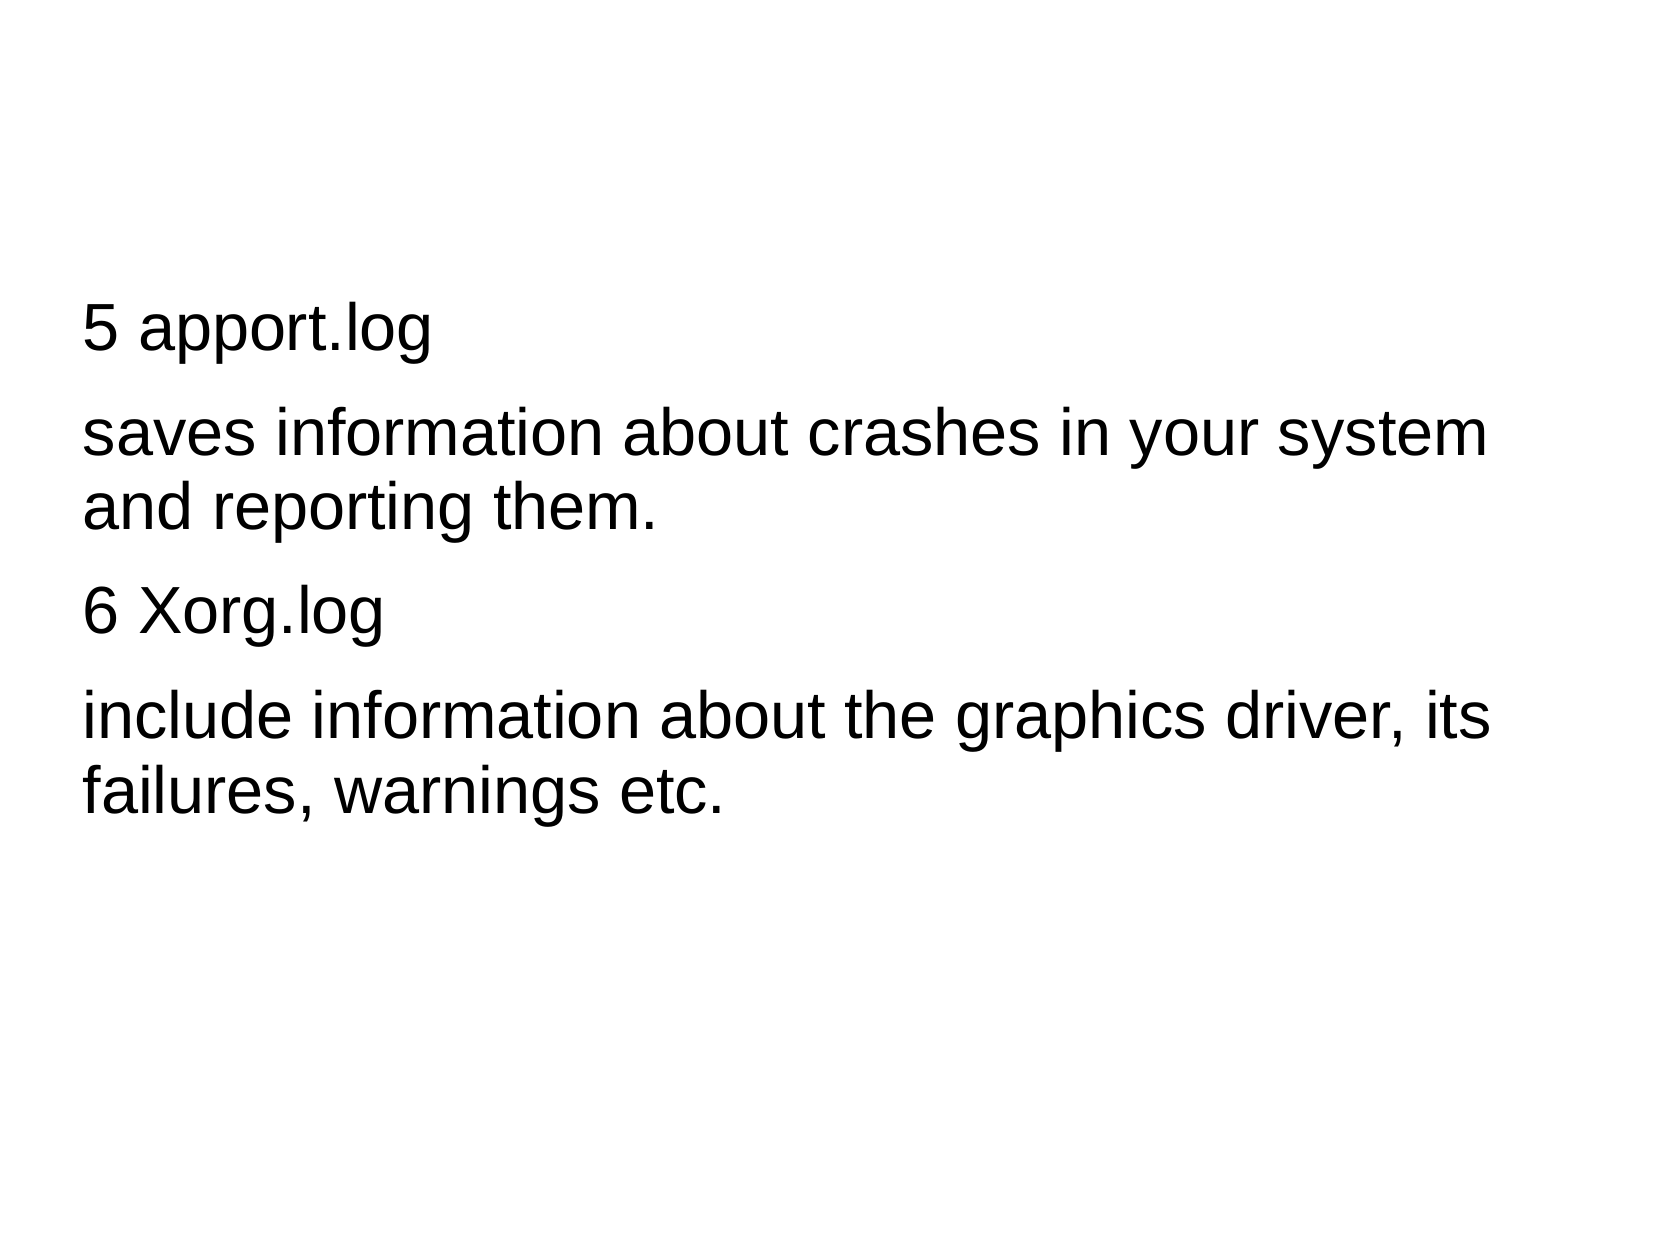

#
5 apport.log
saves information about crashes in your system and reporting them.
6 Xorg.log
include information about the graphics driver, its failures, warnings etc.